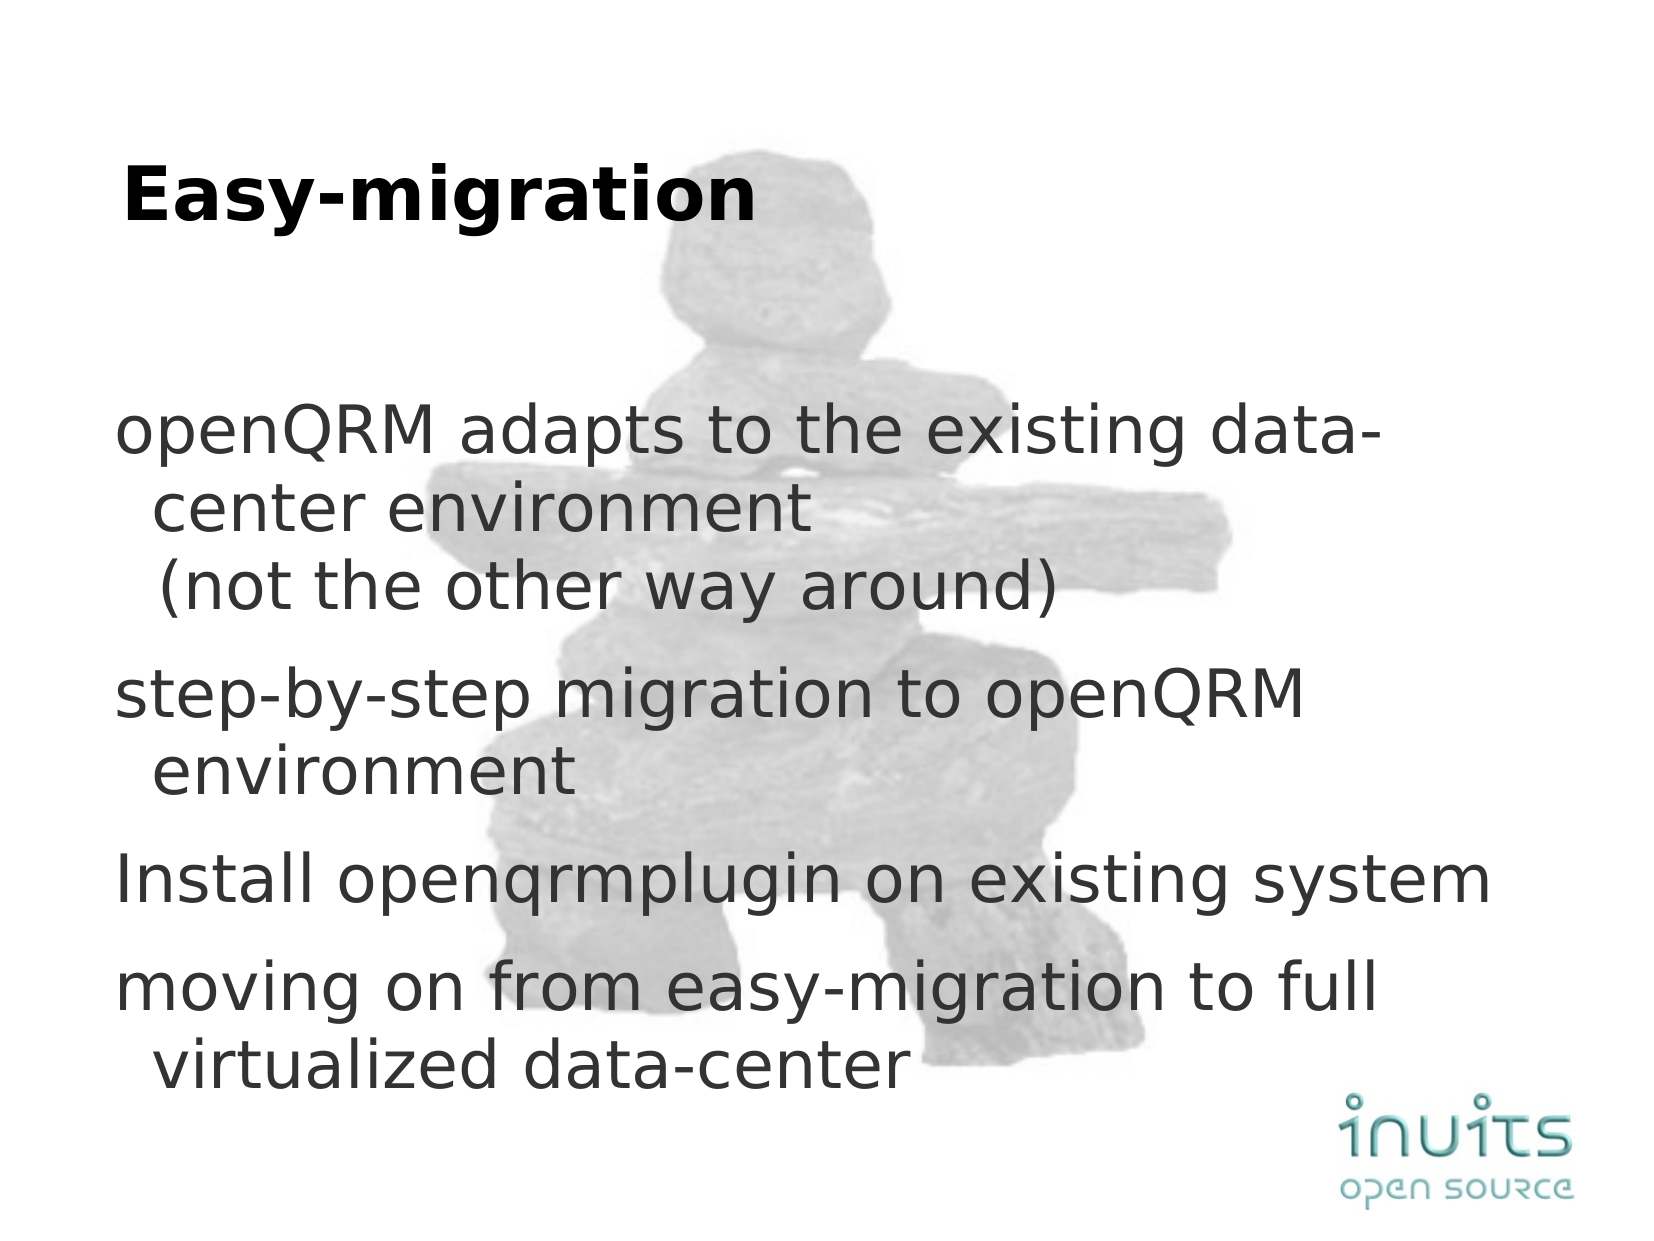

# Easy-migration
openQRM adapts to the existing data-center environment
 (not the other way around)
step-by-step migration to openQRM environment
Install openqrmplugin on existing system
moving on from easy-migration to full virtualized data-center